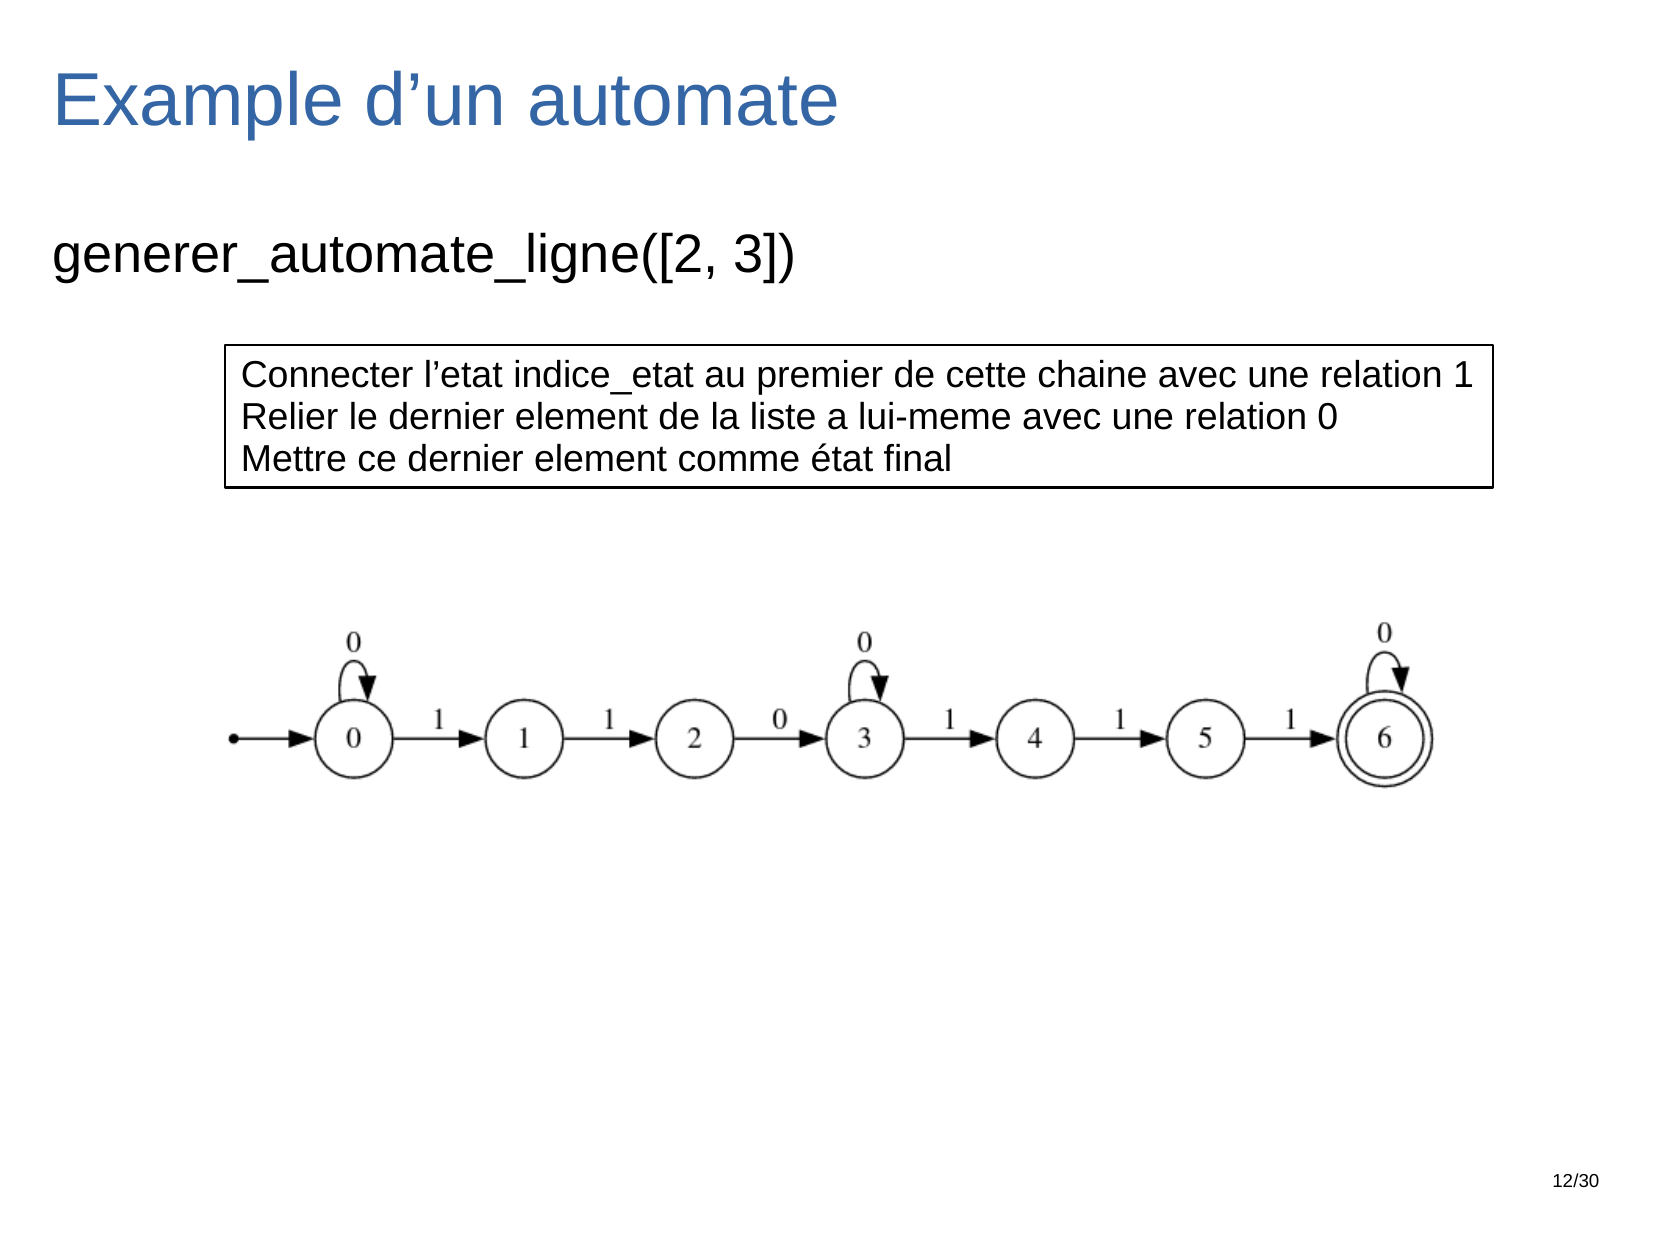

Example d’un automate
generer_automate_ligne([2, 3])
Connecter l’etat indice_etat au premier de cette chaine avec une relation 1
Relier le dernier element de la liste a lui-meme avec une relation 0
Mettre ce dernier element comme état final
12/30